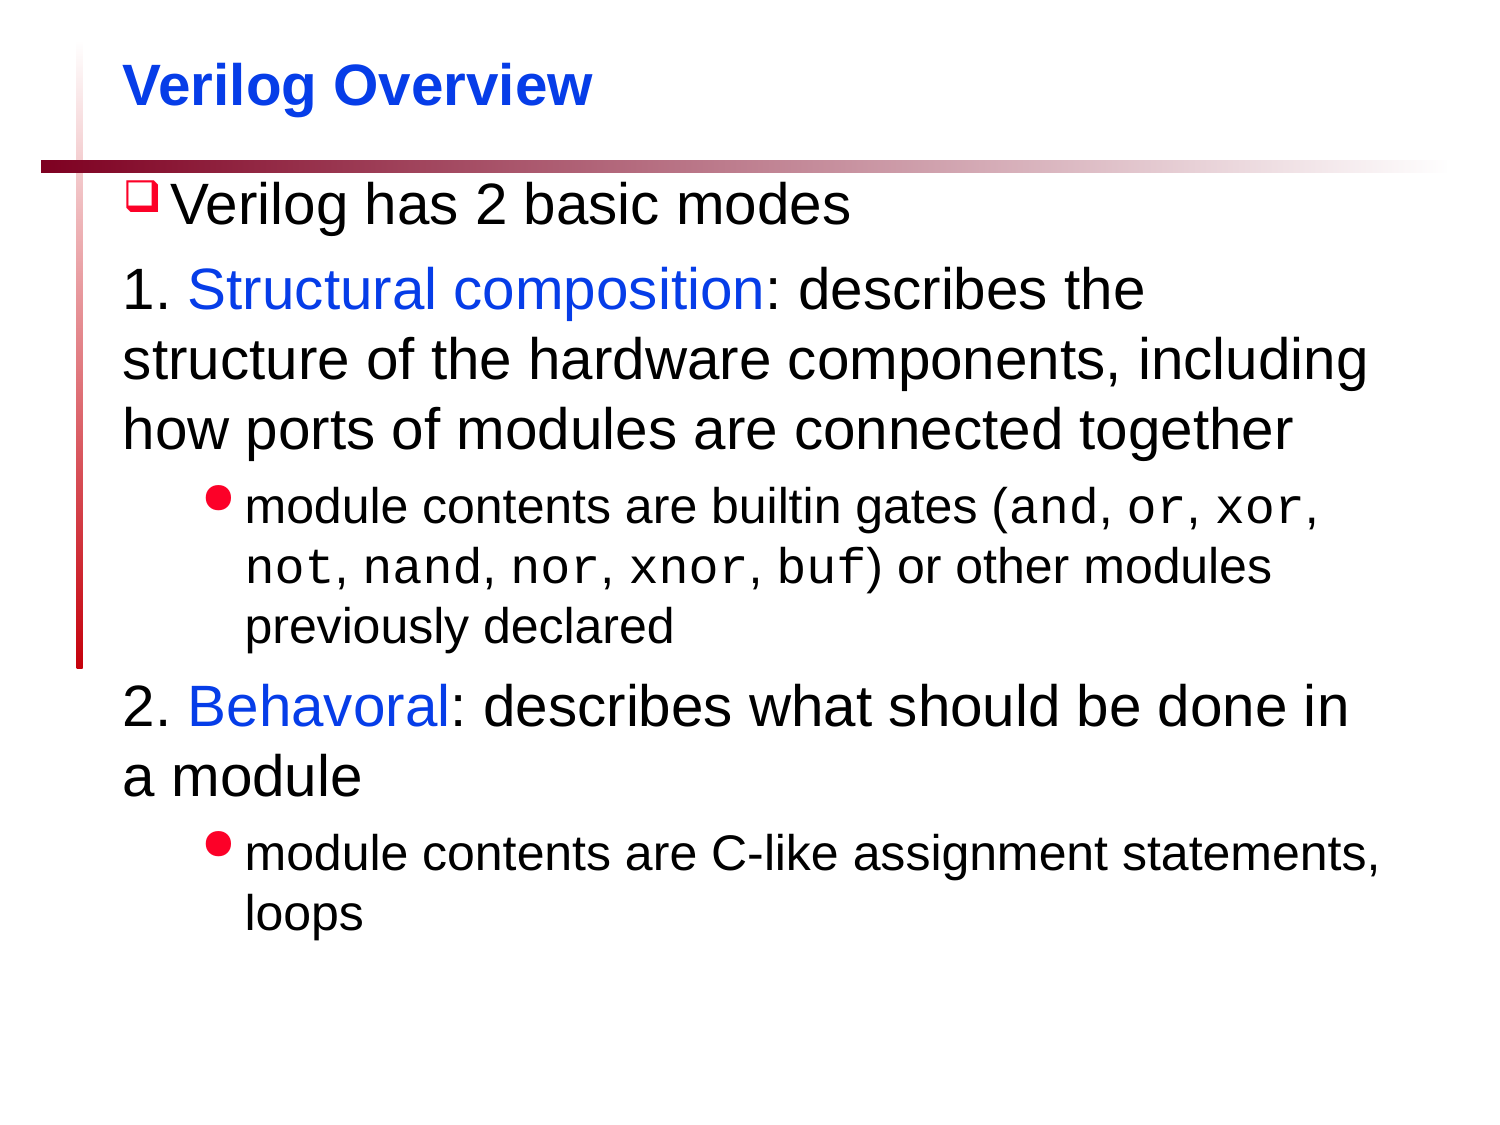

# Verilog Overview
Verilog has 2 basic modes
1. Structural composition: describes the structure of the hardware components, including how ports of modules are connected together
module contents are builtin gates (and, or, xor, not, nand, nor, xnor, buf) or other modules previously declared
2. Behavoral: describes what should be done in a module
module contents are C-like assignment statements, loops